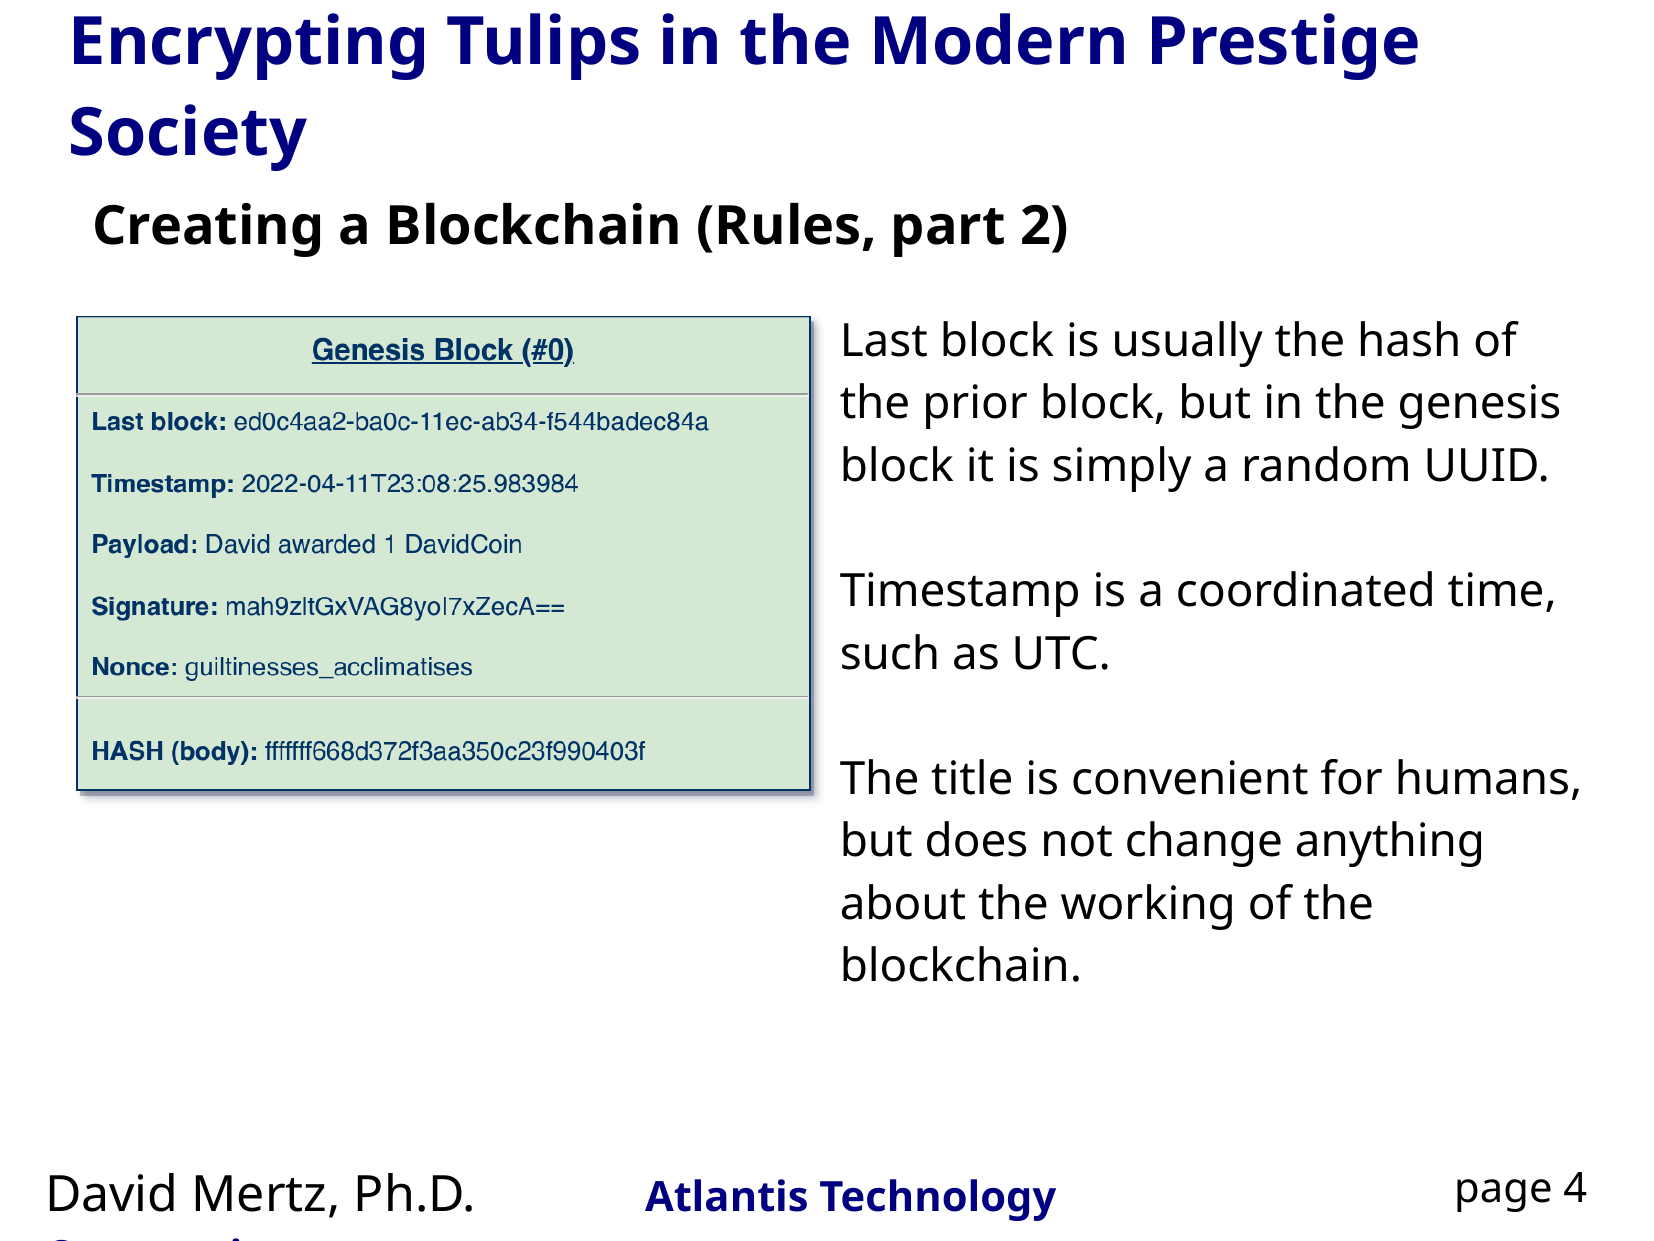

# Creating a Blockchain (Rules, part 2)
Last block is usually the hash of the prior block, but in the genesis block it is simply a random UUID.
Timestamp is a coordinated time, such as UTC.
The title is convenient for humans, but does not change anything about the working of the blockchain.